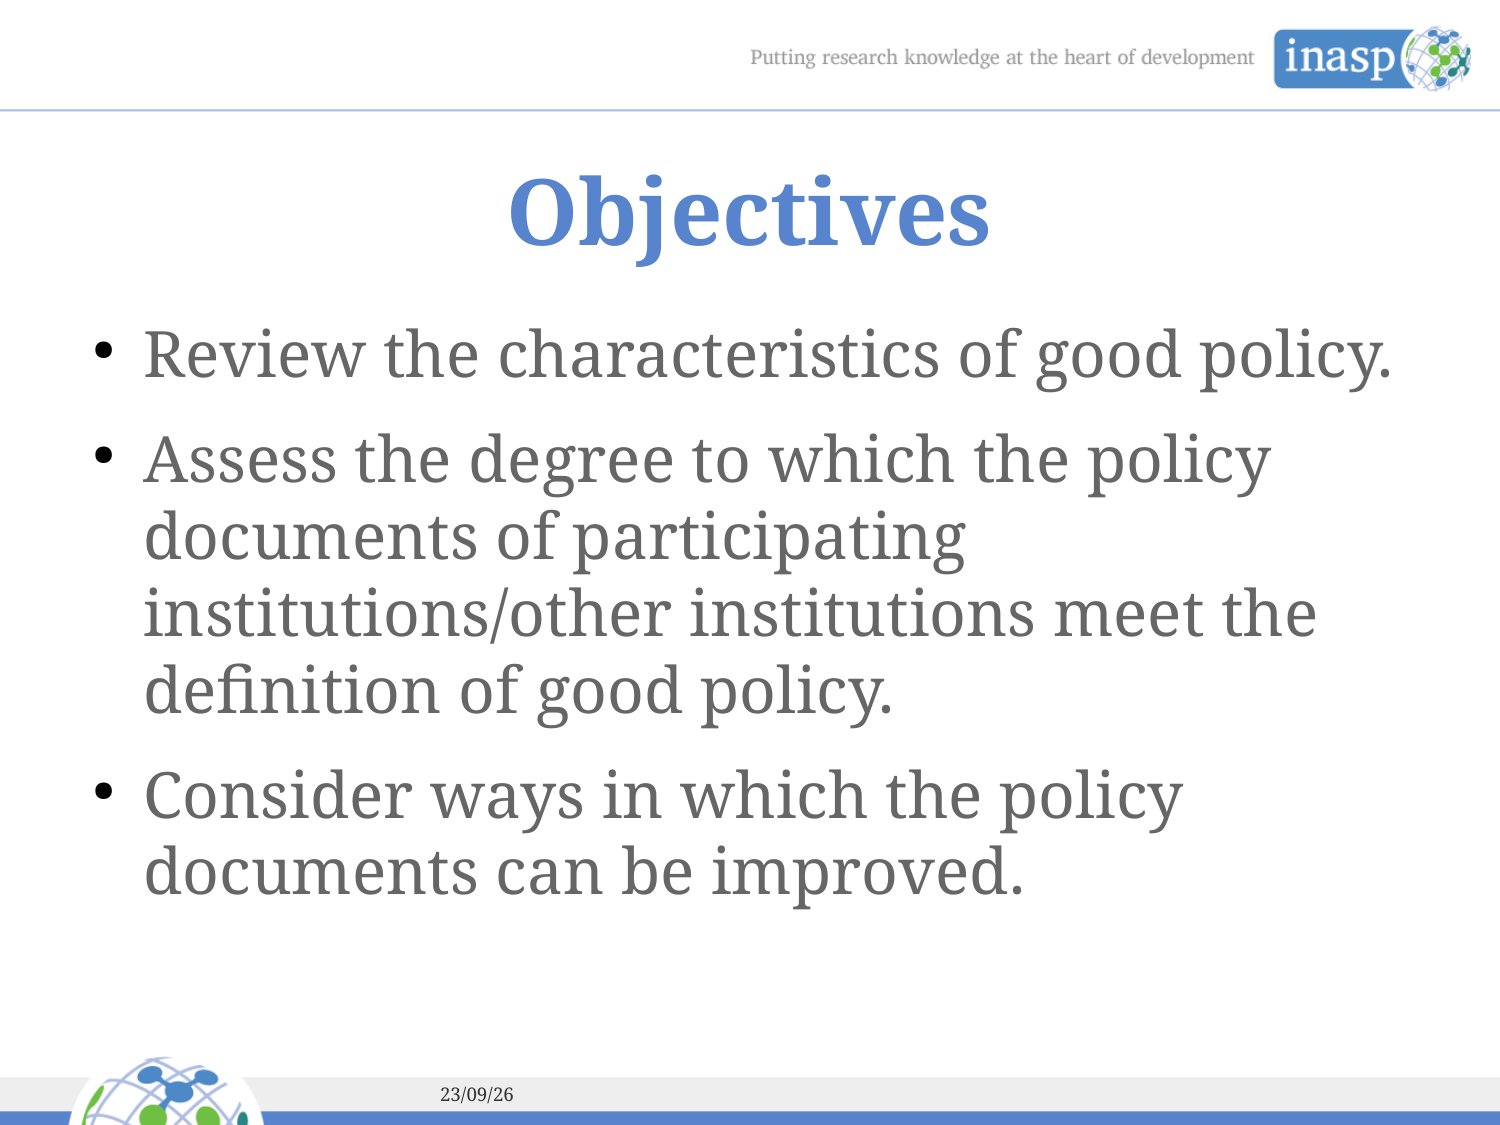

# Objectives
Review the characteristics of good policy.
Assess the degree to which the policy documents of participating institutions/other institutions meet the definition of good policy.
Consider ways in which the policy documents can be improved.